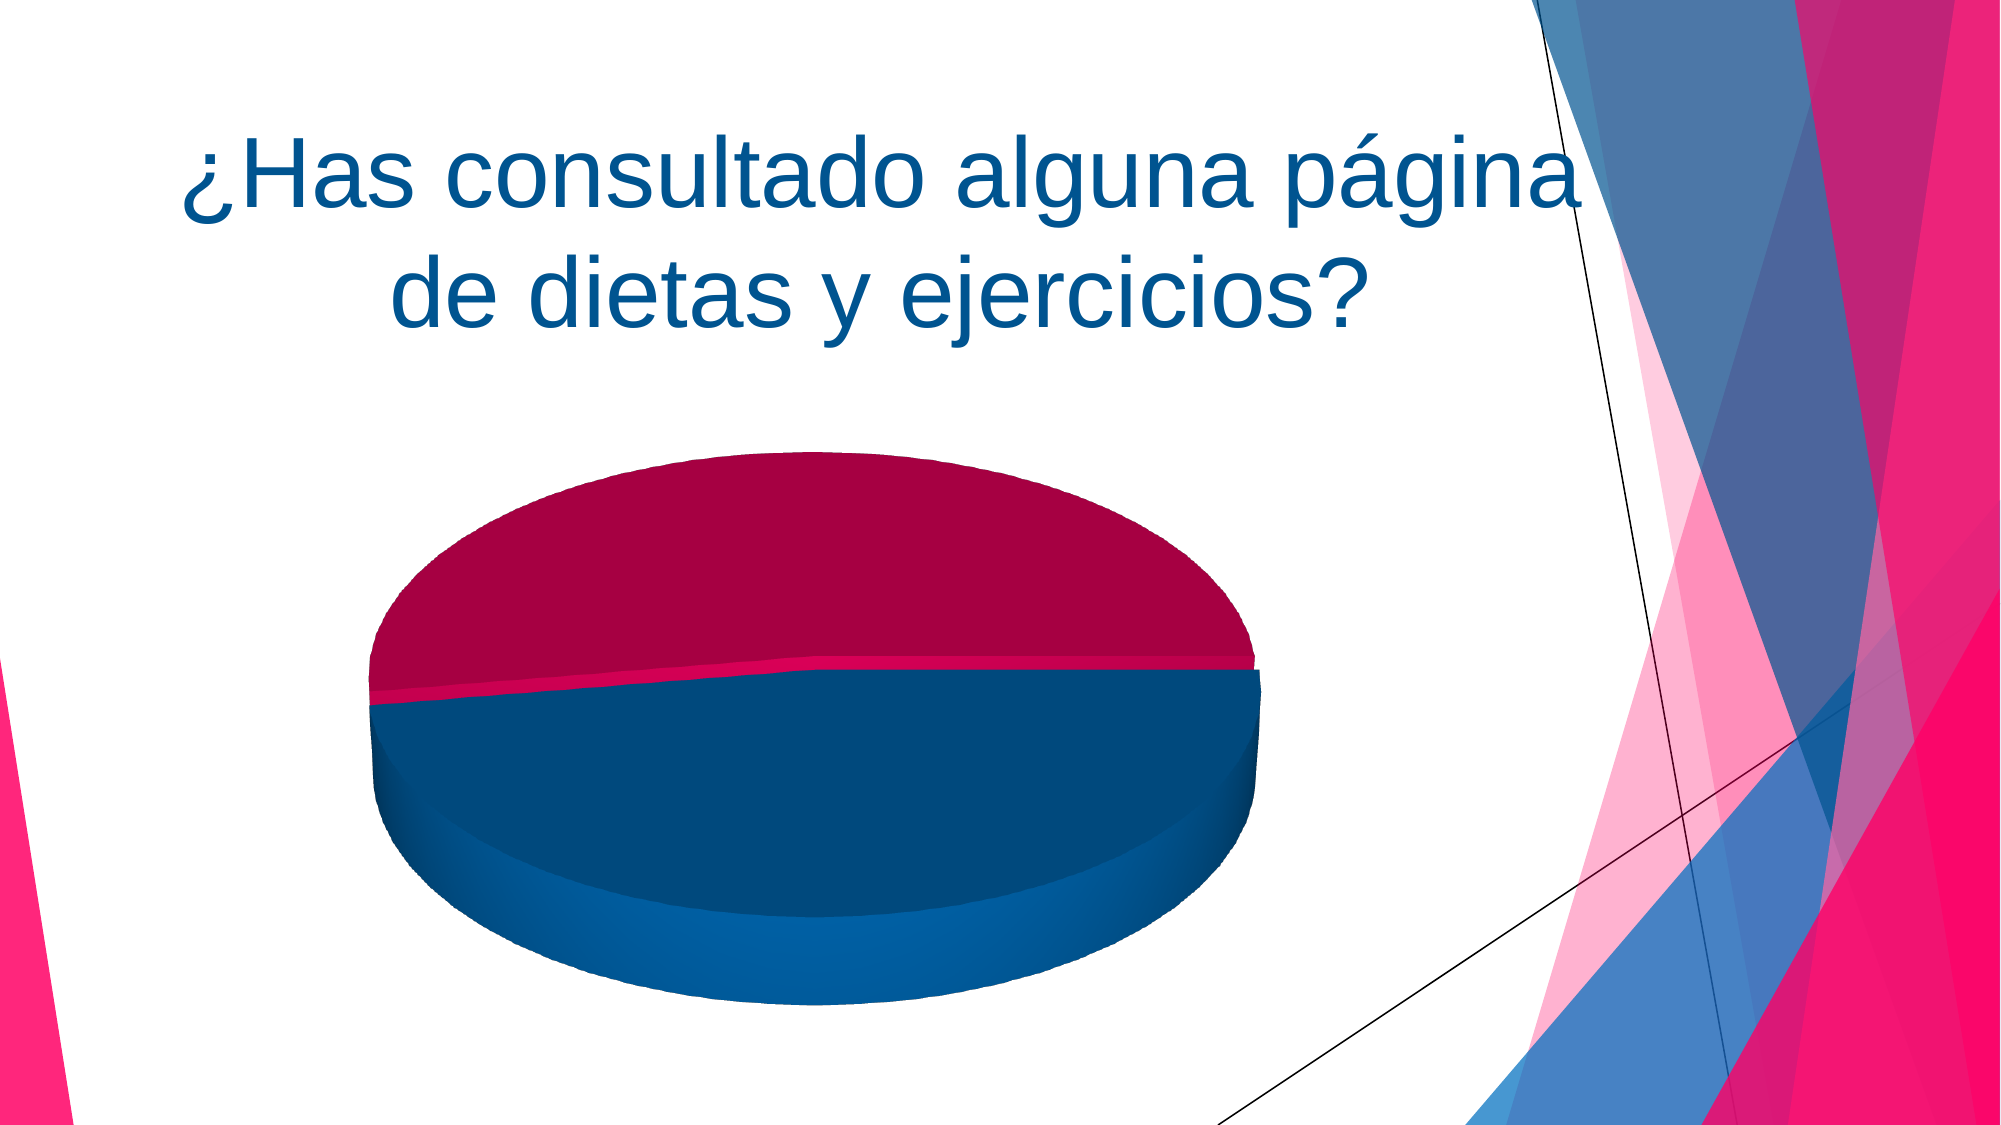

# ¿Has consultado alguna página de dietas y ejercicios?
[unsupported chart]